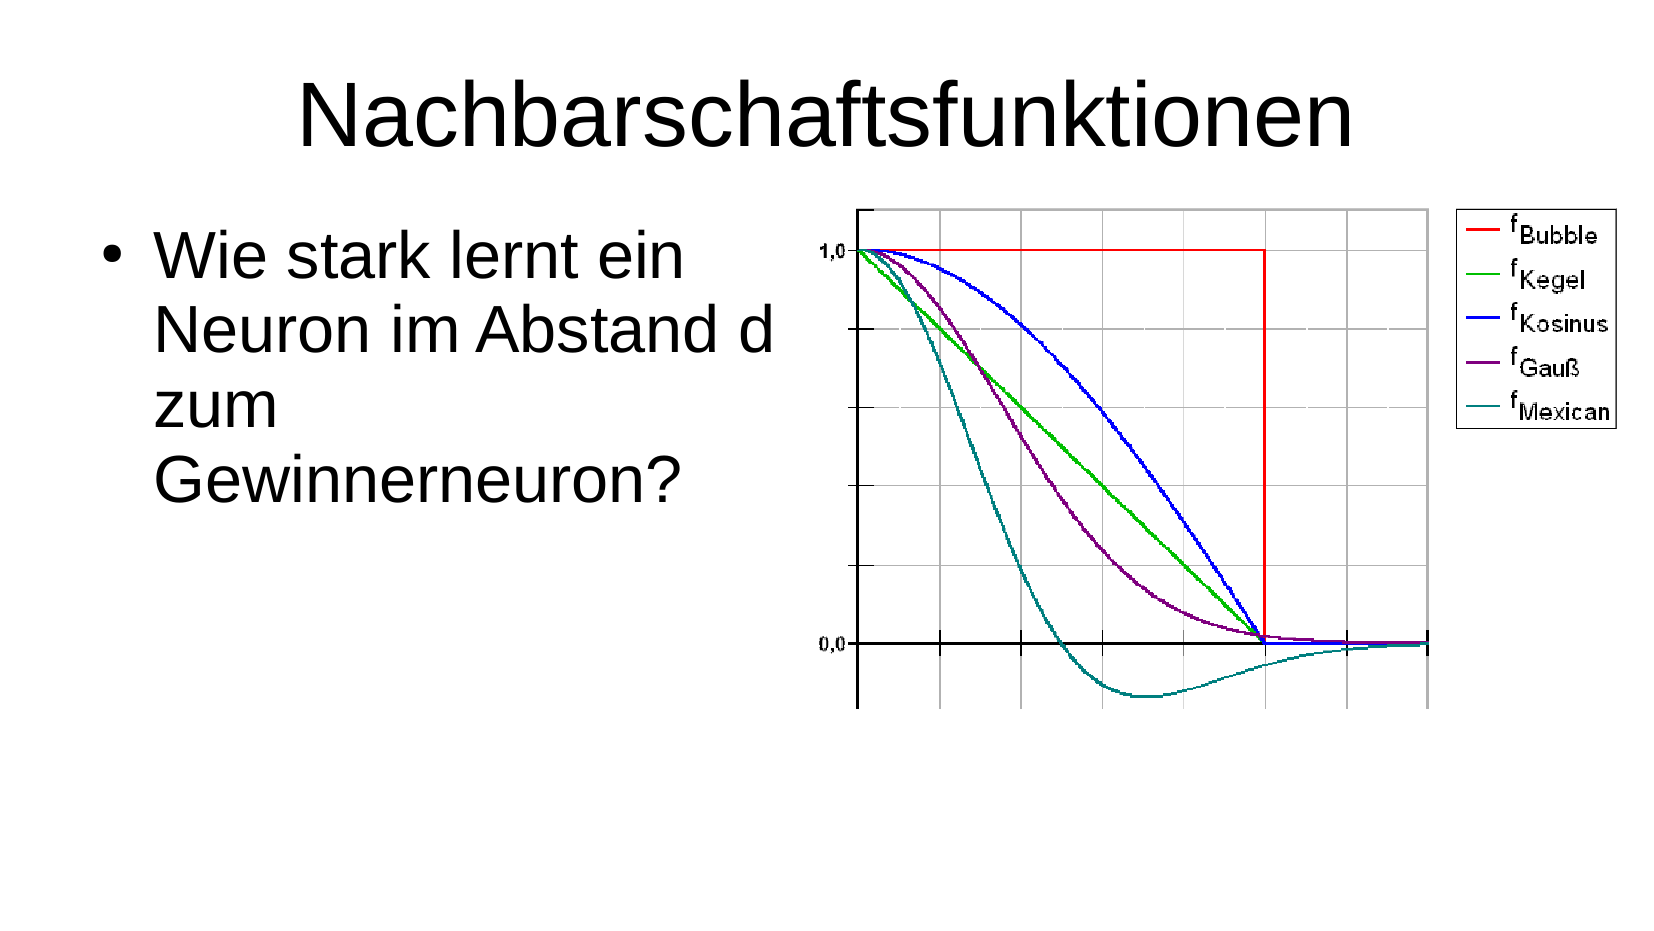

Nachbarschaftsfunktionen
# Wie stark lernt ein Neuron im Abstand d zum Gewinnerneuron?